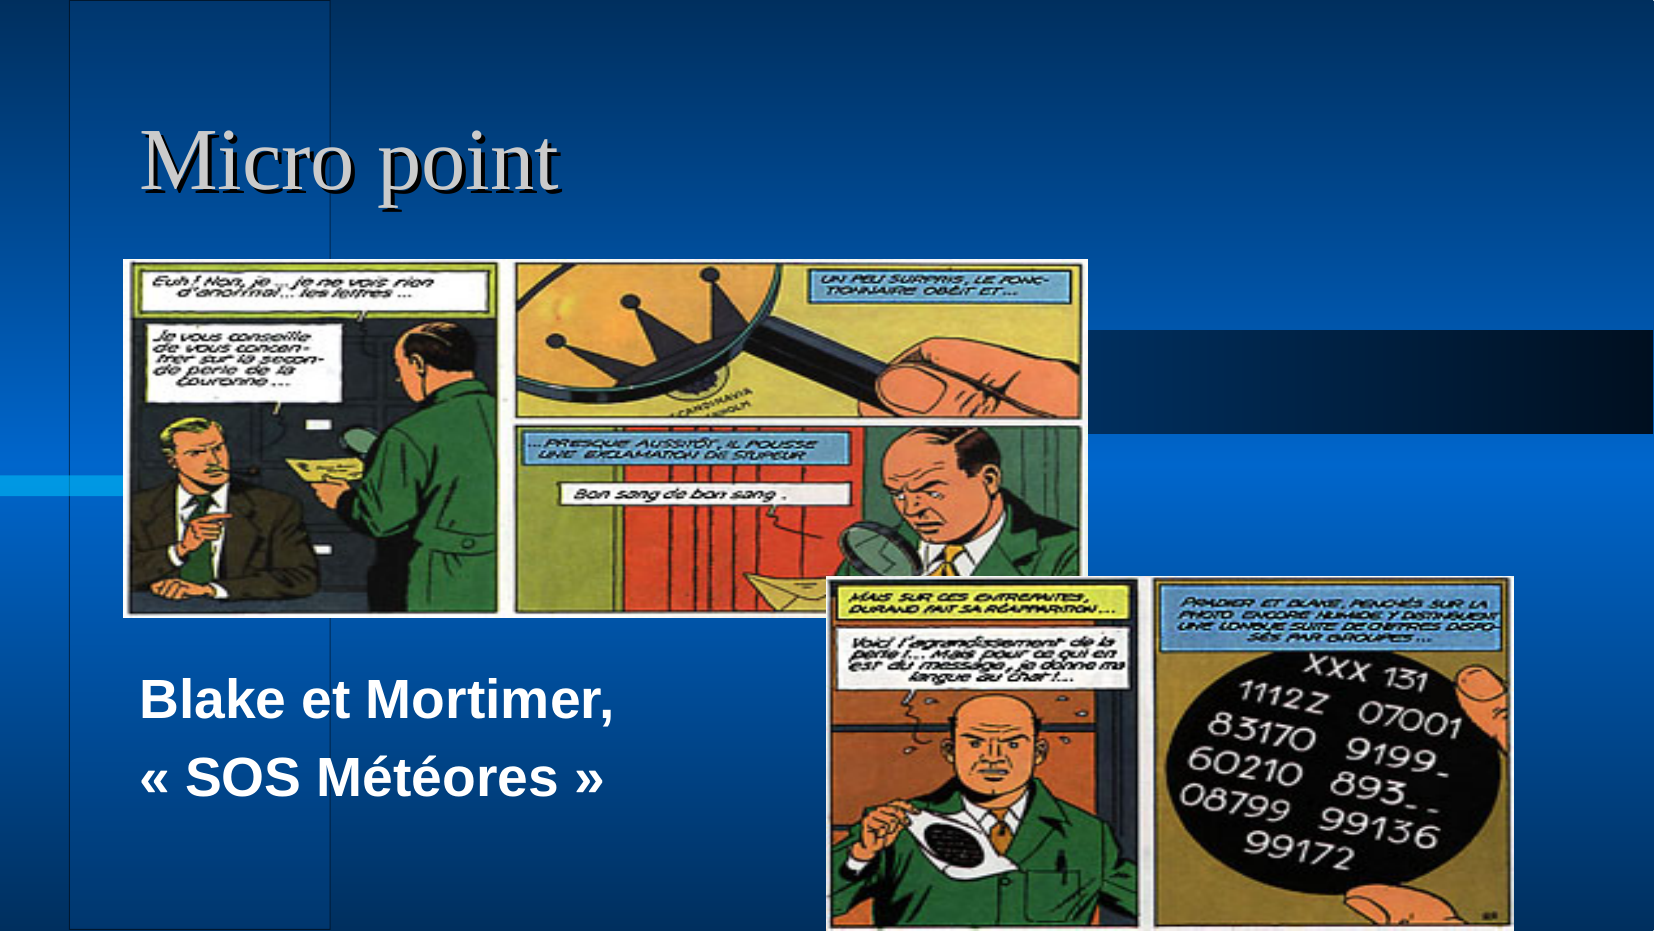

# Micro point
Blake et Mortimer,
« SOS Météores »